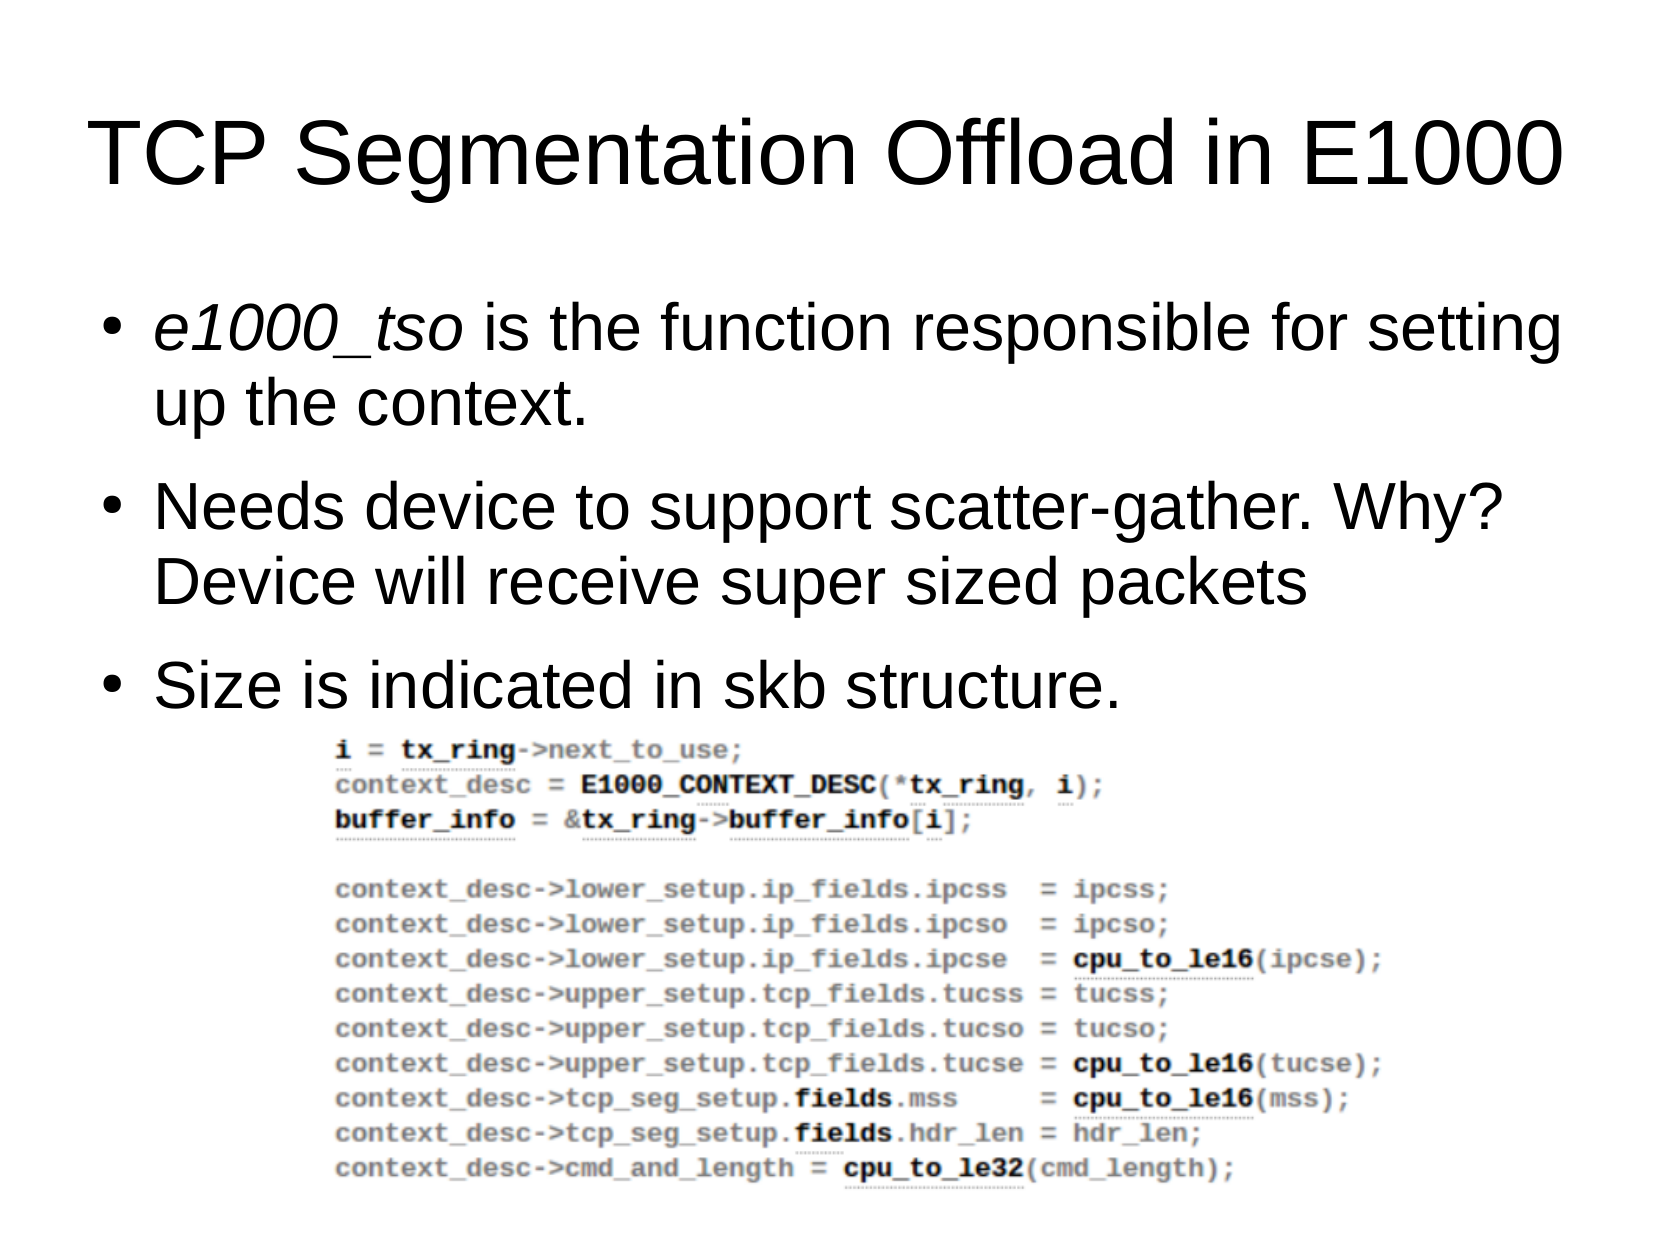

# TCP Segmentation Offload in E1000
e1000_tso is the function responsible for setting up the context.
Needs device to support scatter-gather. Why? Device will receive super sized packets
Size is indicated in skb structure.